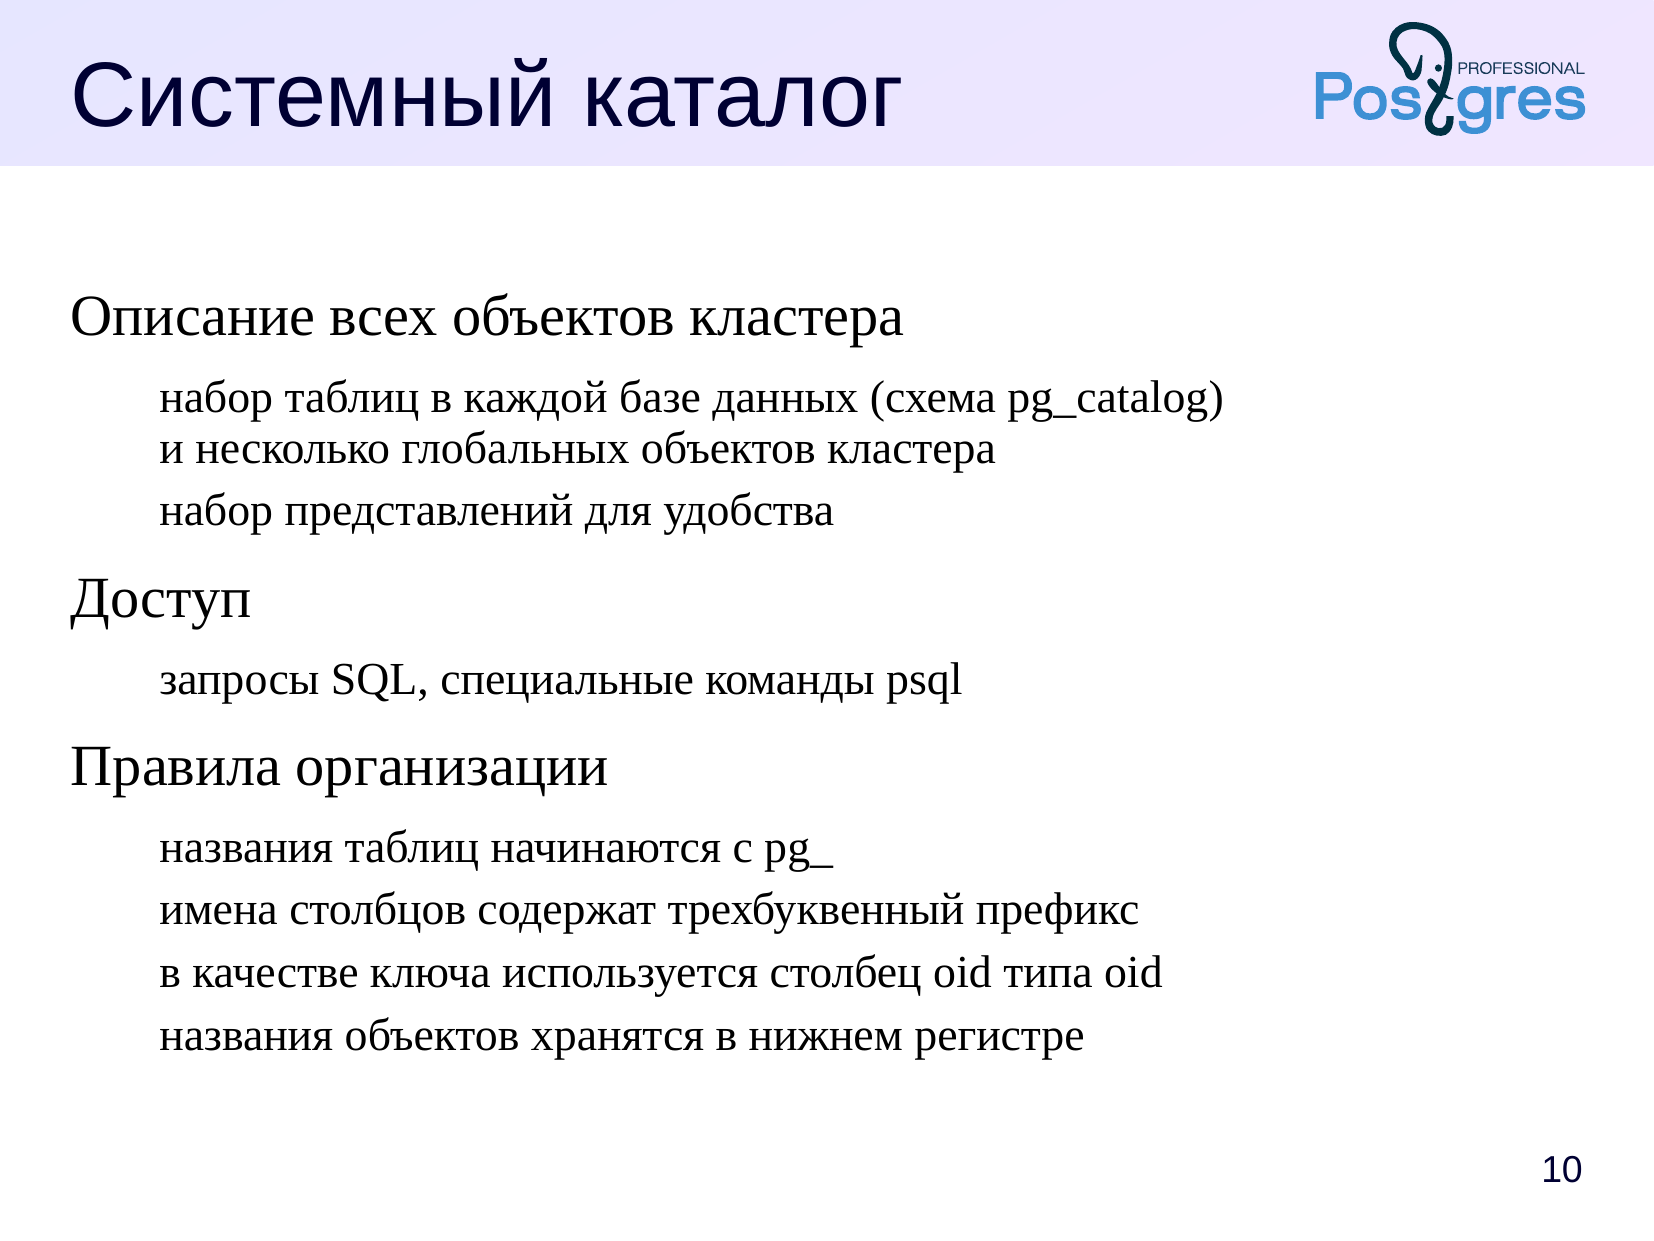

# Системный каталог
Описание всех объектов кластера
набор таблиц в каждой базе данных (схема pg_catalog)
и несколько глобальных объектов кластера
набор представлений для удобства
Доступ
запросы SQL, специальные команды psql
Правила организации
названия таблиц начинаются с pg_
имена столбцов содержат трехбуквенный префикс
в качестве ключа используется столбец oid типа oid
названия объектов хранятся в нижнем регистре